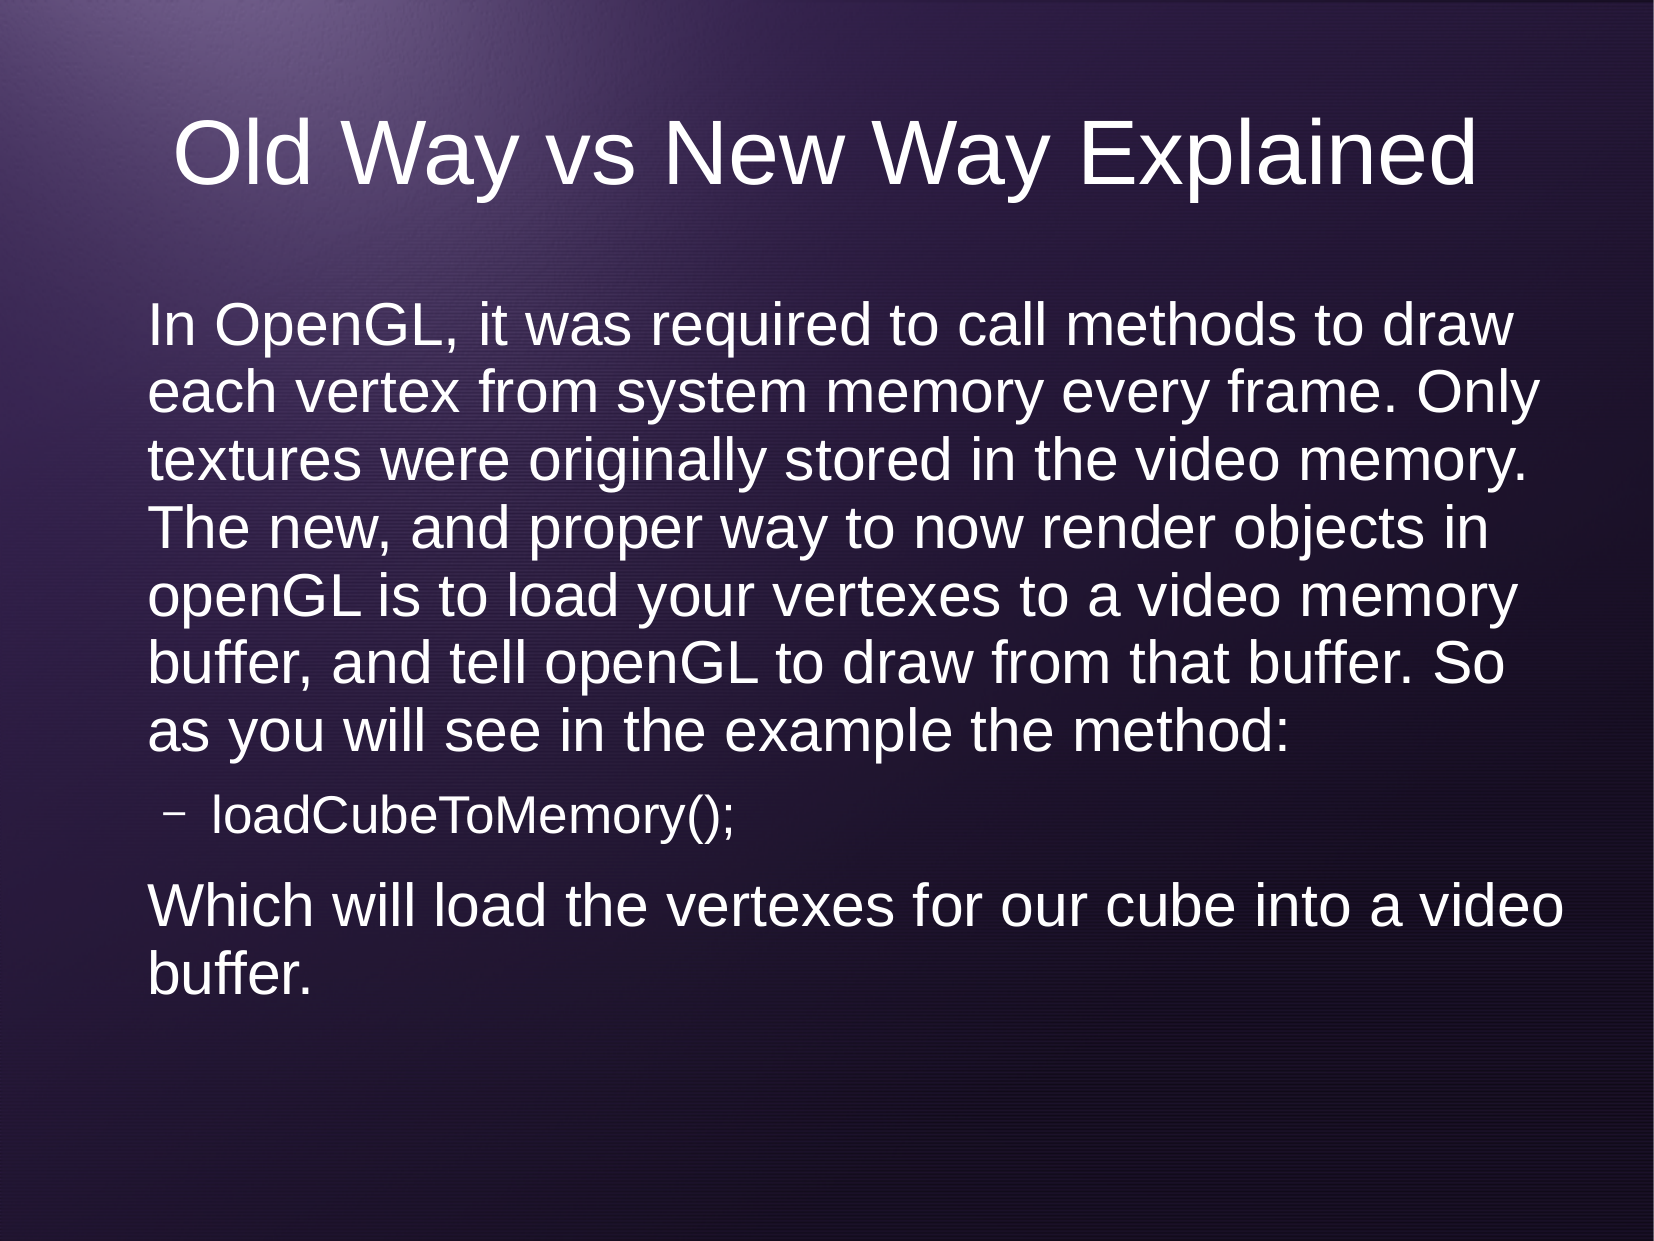

# Old Way vs New Way Explained
In OpenGL, it was required to call methods to draw each vertex from system memory every frame. Only textures were originally stored in the video memory. The new, and proper way to now render objects in openGL is to load your vertexes to a video memory buffer, and tell openGL to draw from that buffer. So as you will see in the example the method:
loadCubeToMemory();
Which will load the vertexes for our cube into a video buffer.